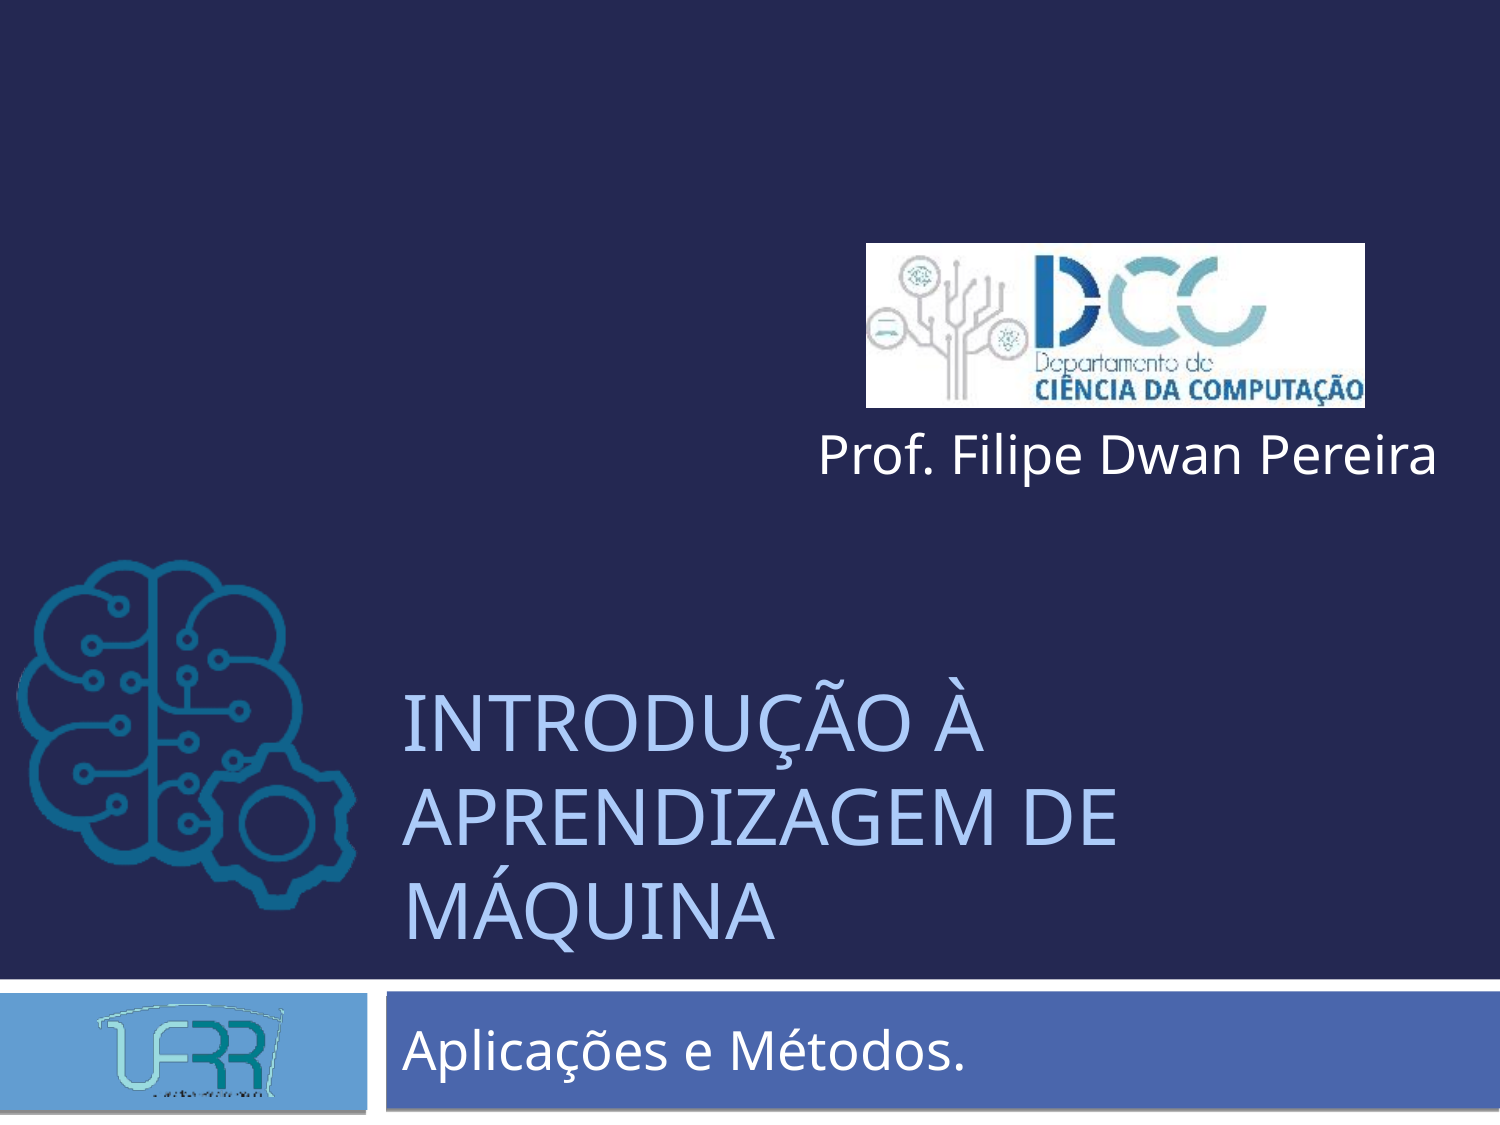

Prof. Filipe Dwan Pereira
# Introdução À Aprendizagem de Máquina
Aplicações e Métodos.